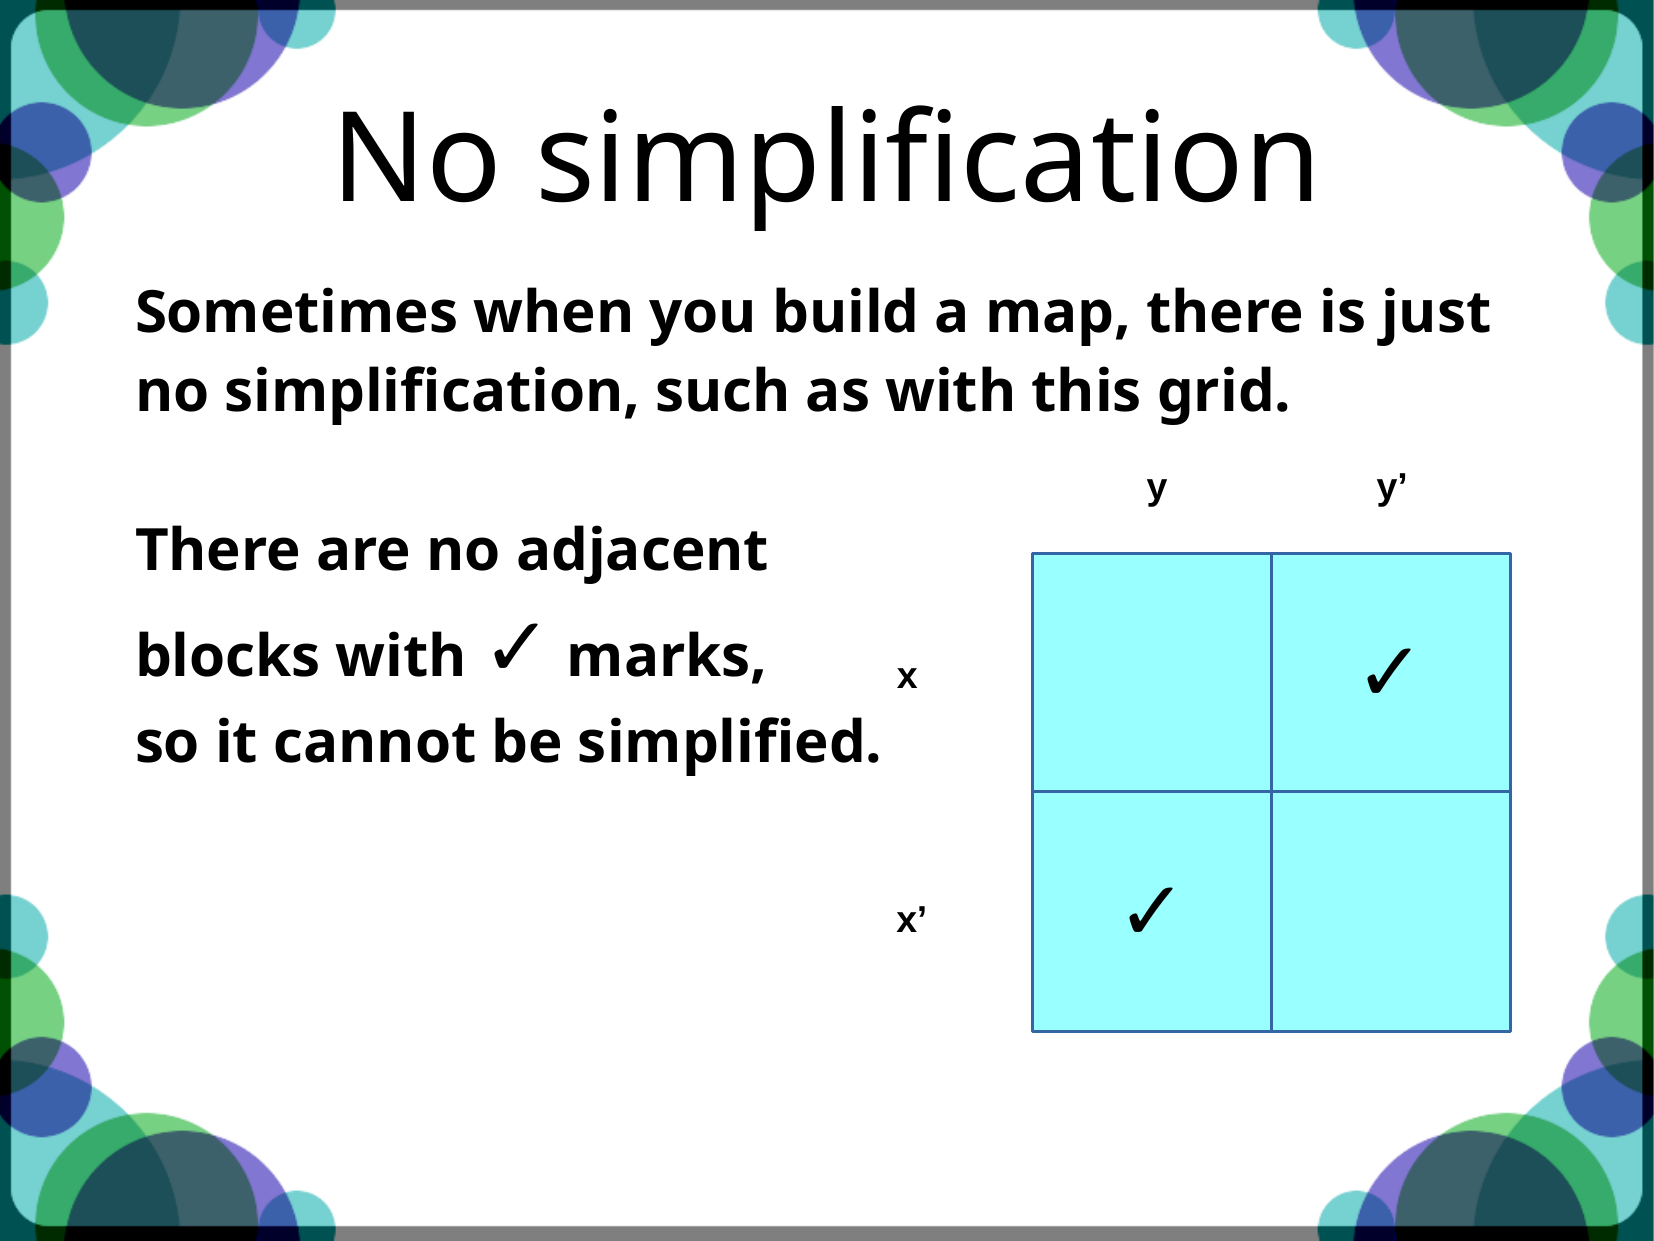

# No simplification
Sometimes when you build a map, there is just no simplification, such as with this grid.
There are no adjacent
blocks with ✓ marks,
so it cannot be simplified.
y
y’
✓
x
✓
x’